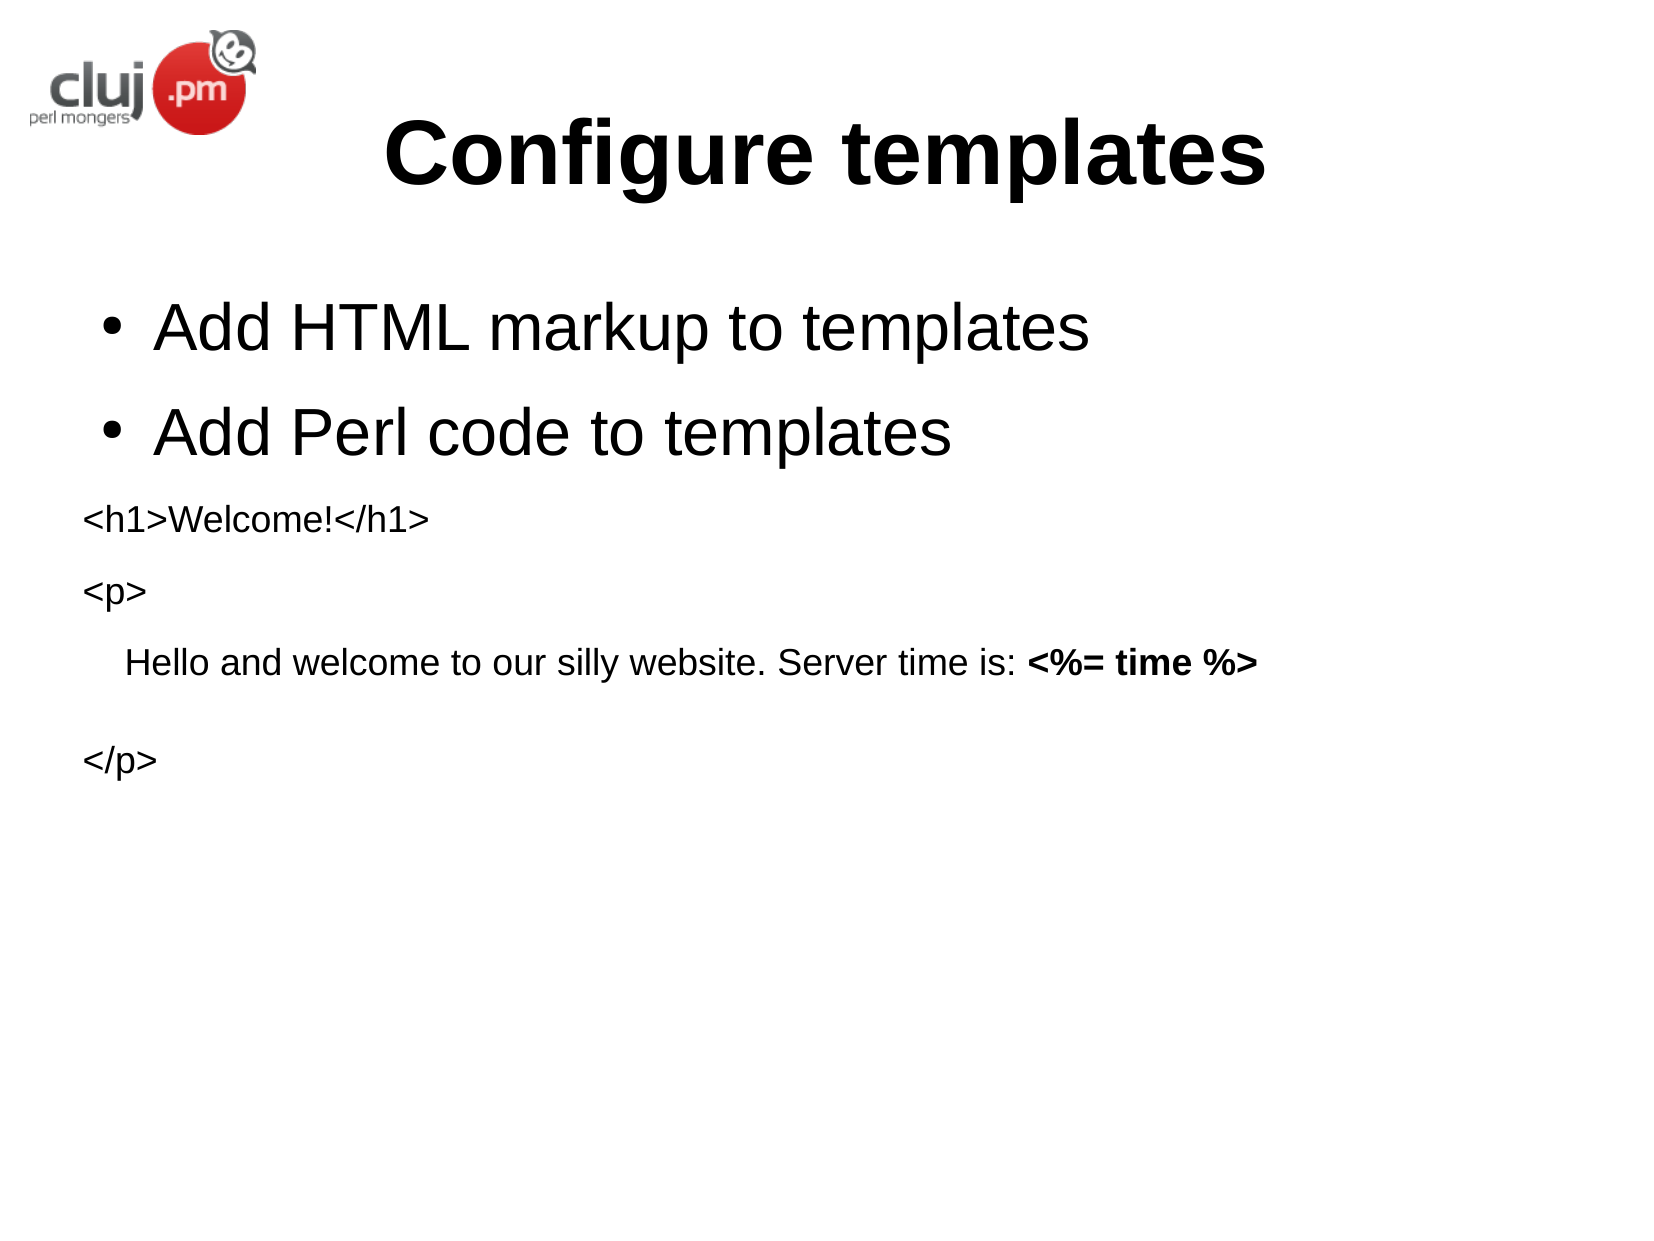

# Configure templates
Add HTML markup to templates
Add Perl code to templates
<h1>Welcome!</h1>
<p>
 Hello and welcome to our silly website. Server time is: <%= time %>
</p>